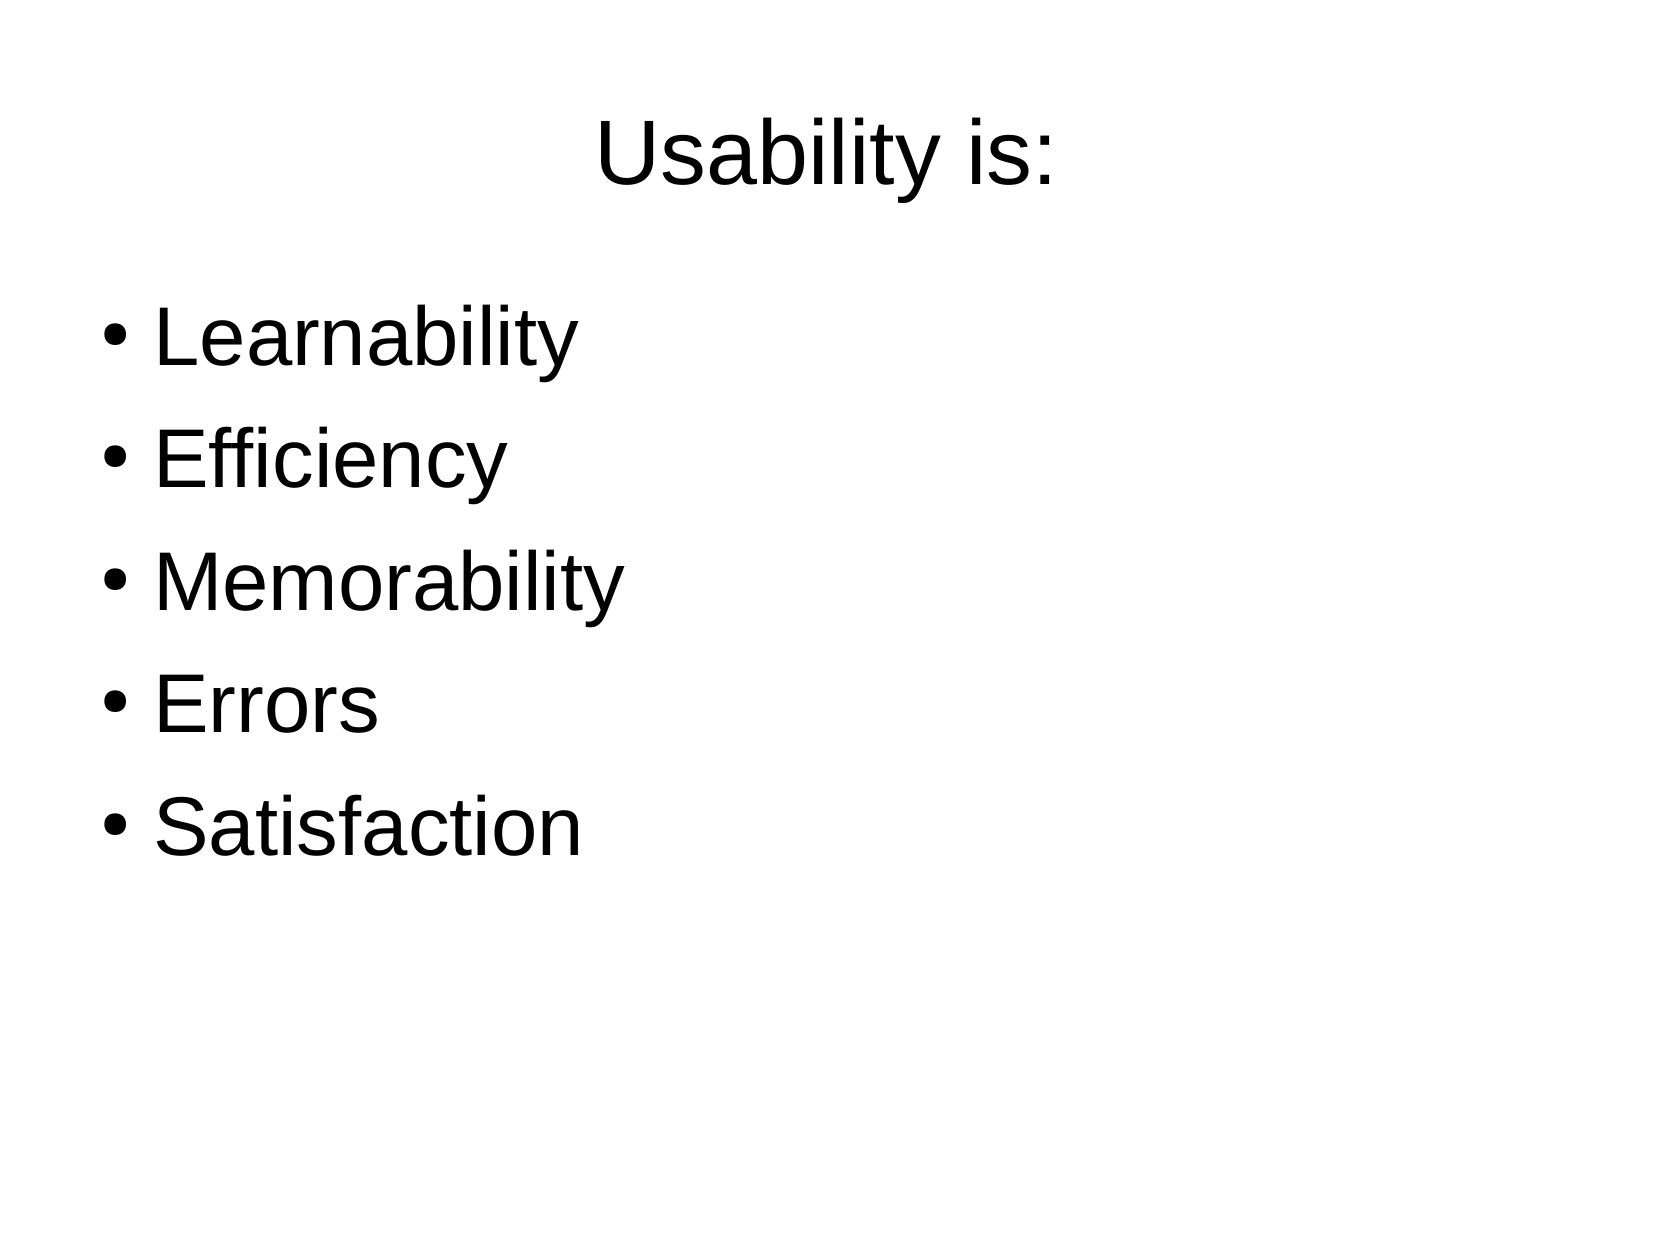

# Usability is:
Learnability
Efficiency
Memorability
Errors
Satisfaction